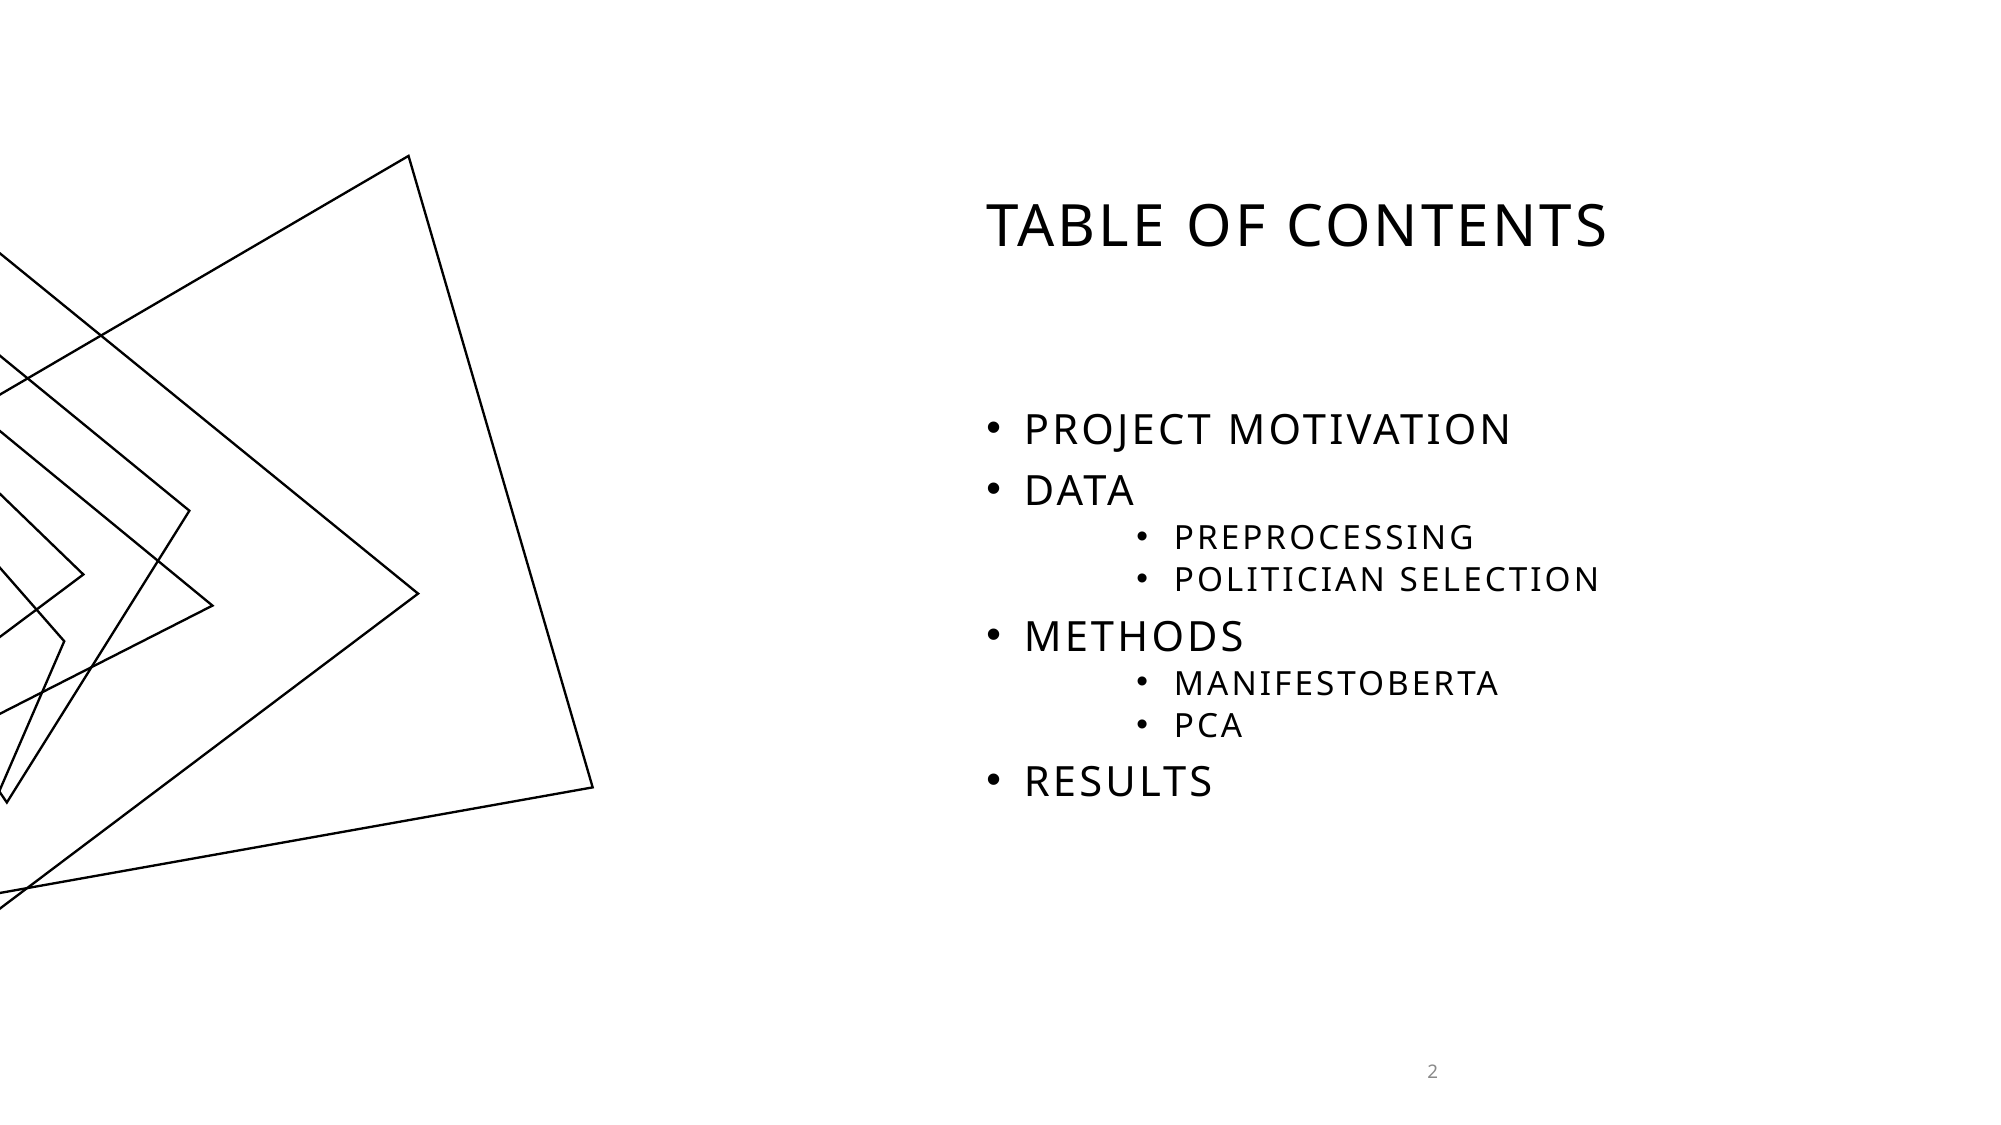

# Table of Contents
Project Motivation
Data
Preprocessing
Politician selection
Methods
ManifestoBerta
PCA
results